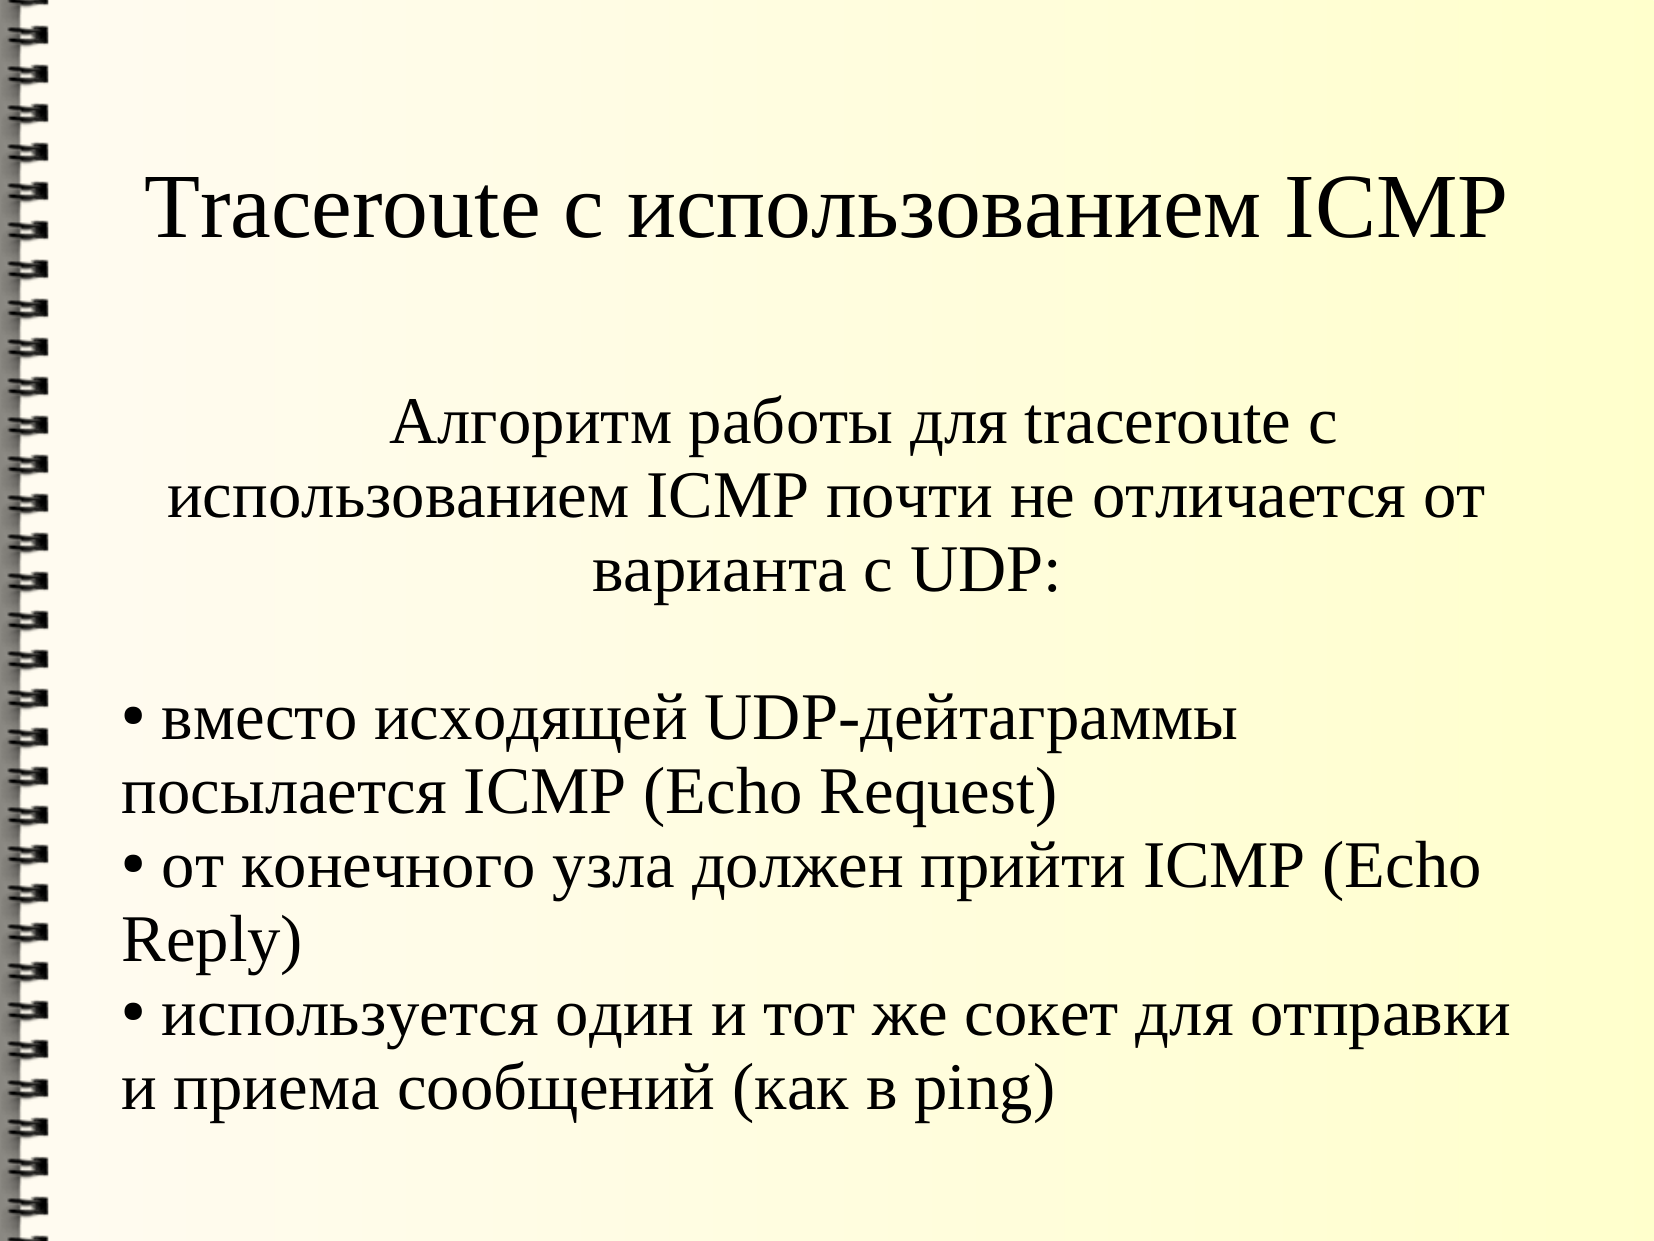

Traceroute с использованием ICMP
# Алгоритм работы для traceroute с использованием ICMP почти не отличается от варианта с UDP:
 вместо исходящей UDP-дейтаграммы посылается ICMP (Echo Request)
 от конечного узла должен прийти ICMP (Echo Reply)
 используется один и тот же сокет для отправки и приема сообщений (как в ping)